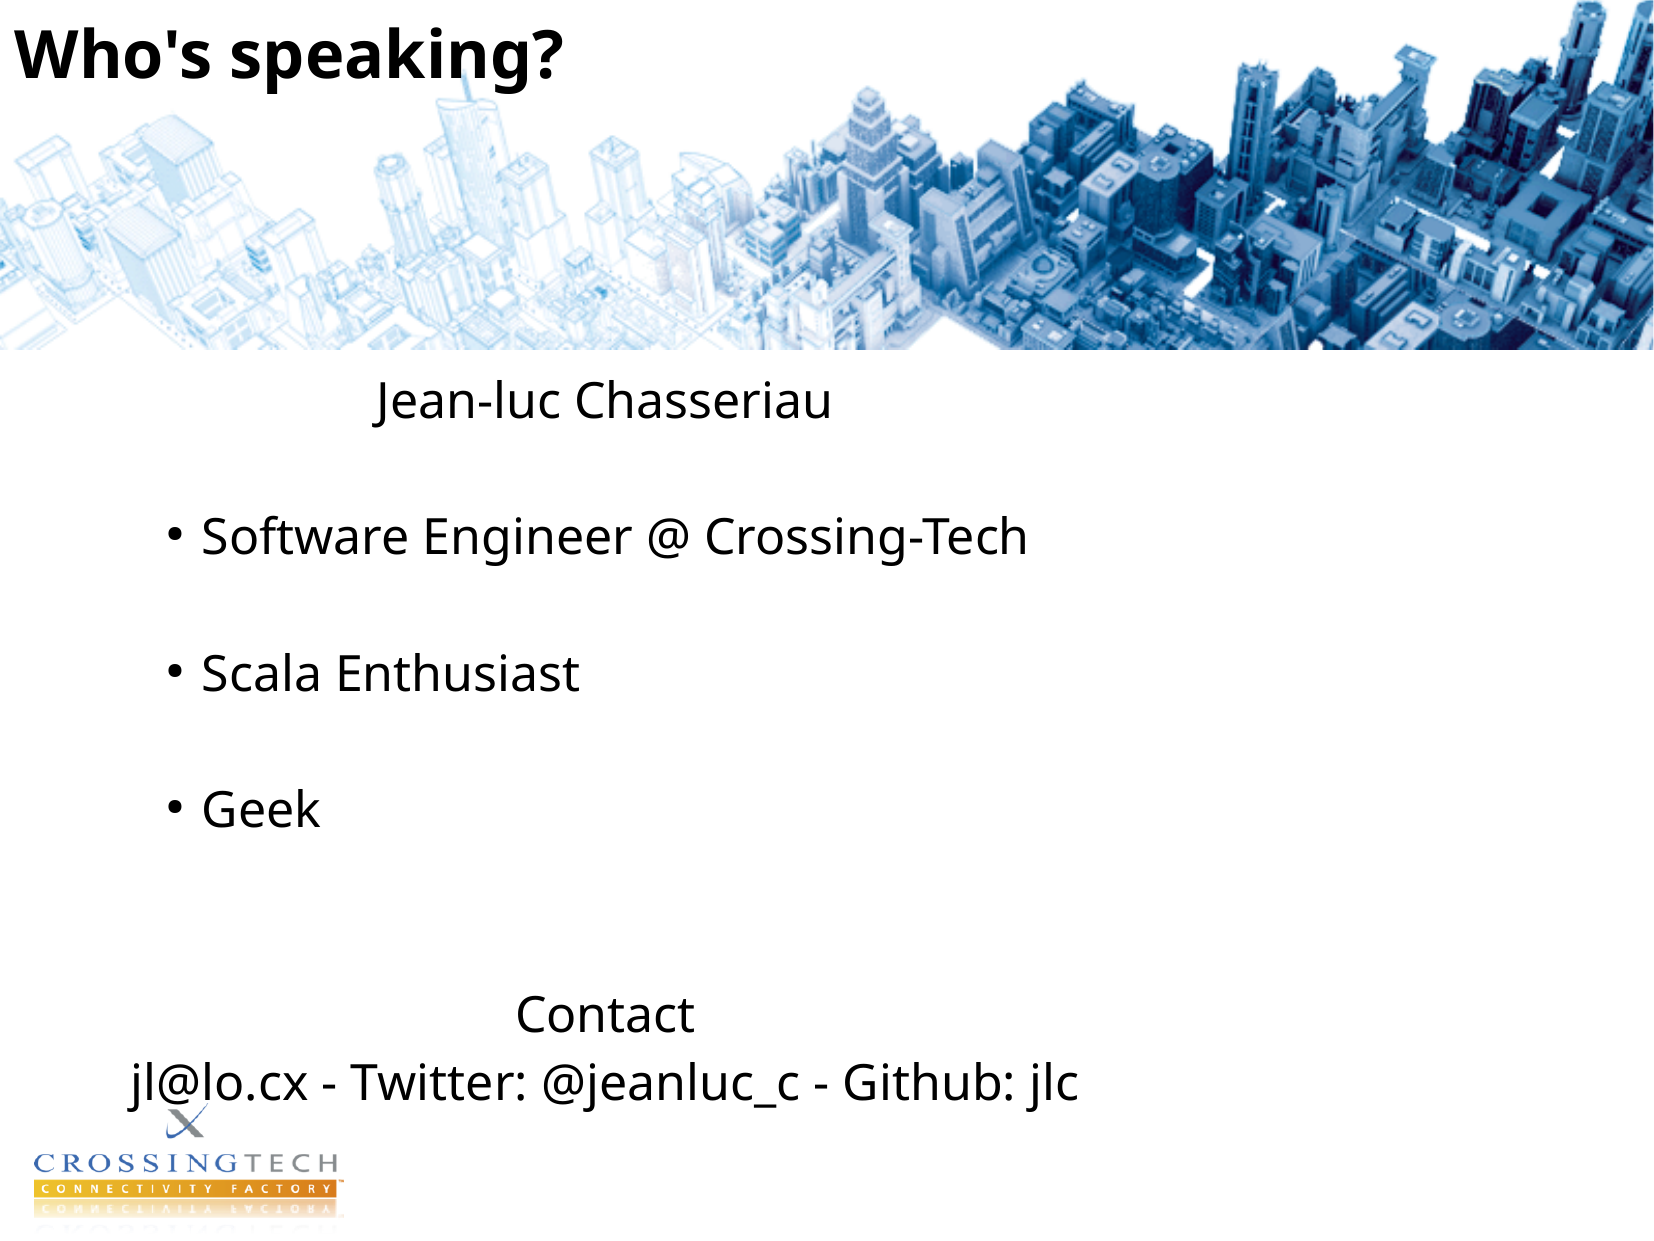

Who's speaking?
Jean-luc Chasseriau
Software Engineer @ Crossing-Tech
Scala Enthusiast
Geek
Contact
jl@lo.cx - Twitter: @jeanluc_c - Github: jlc